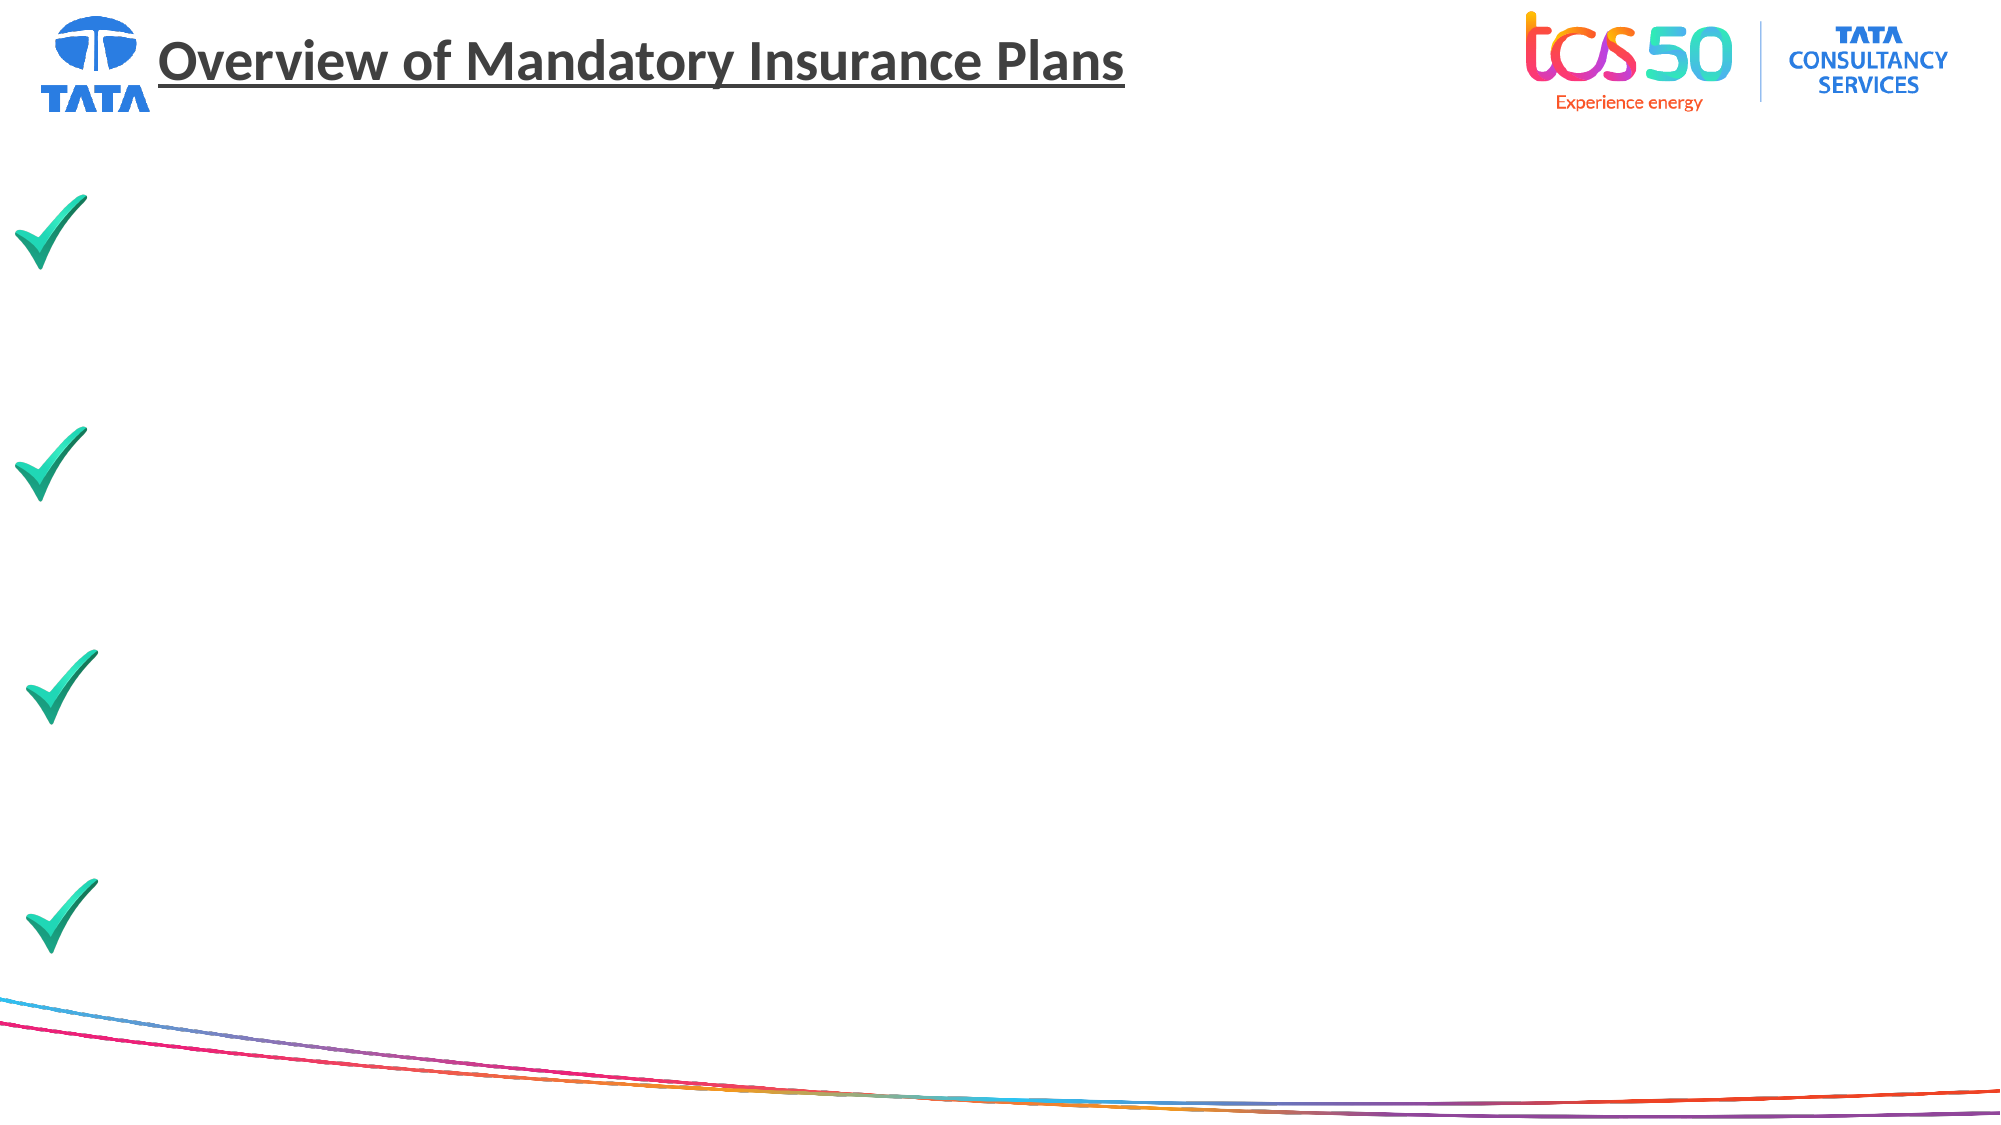

# Overview of Mandatory Insurance Plans
3) Supplemental Health & Dental plan and Employee and Family Assistance Program
Supplemental health and dental include benefits such as prescription drugs, vision, dental etc., which are not a part of the coverage provided by your provincial health insurance card. The EFAP is designed to support you with issues related to work, life, health, family and money. For further details including coverage, premiums and claims process, please refer to the Canada Benefits Summary2 and Important Insurance Information2 documents or Menu > Applications > Employee Services > Help & Support > TCS Global Helpdesk > Ultimatix Services / CR Tool > Launch > Raise New Ultimatix Ticket > Select Category: Ultimatix Services > Type Issue Description > Select Type: Canada Payroll > Select Item: Canada – Insurance.
As a reminder, Canada TCS Benefit plan does not include Life Insurance as this coverage (for self) given in India will continue and cover you while in Canada . It is recommended that you review and apply for the optional benefits elaborated in Slide 34.
2) Provincial Replacement Plan (PRP)
The Provincial replacement plan (PRP) is a transient plan applicable only for employees and their dependents, who are new in Canada until the time they receive their provincial health card, and temporarily included in the TCS Canada Group Insurance Plan. The PRP provides eligible individuals and their families with temporary coverage such as visits to the doctor, lab services, hospital ward accommodations and more, and is separate from the supplemental health and dental plan. For further details including coverage, premiums and claims process, please refer to the Canada Benefits Summary2 and Important Insurance Information2 documents or Menu > Applications > Employee Services > Help & Support > TCS Global Helpdesk > Ultimatix Services / CR Tool > Launch > Raise New Ultimatix Ticket > Select Category: Ultimatix Services > Type Issue Description > Select Type: Canada Payroll > Select Item: Canada – Insurance.
MANDATORY HEALTH INSURANCE IN CANADA
During your deputation in Canada, you will need the following insurance plans
1) Canada’s Public Health insurance program – You will need to apply for a health insurance card from you province or territory
2) Provincial Replacement Plan (PRP) provided by TCS Canada (applicable only for employees and their dependents who are new in Canada) until you receive your public health card) mentioned in the point above.
3) Supplemental Health & Dental and Employee and Family Assistance program (EFAP) which is part of the TCS Canada Group Insurance Plan
1) National health insurance program in Canada
The national health insurance program in Canada is designed to ensure that all residents of Canada don’t have to pay for expenses such as visits to the doctor, lab services, hospital ward accommodations etc. when you show your health card. It is administrated and delivered by each province or territory. Please check slide 35 for guidelines and the enrollment process applicable in your work province.